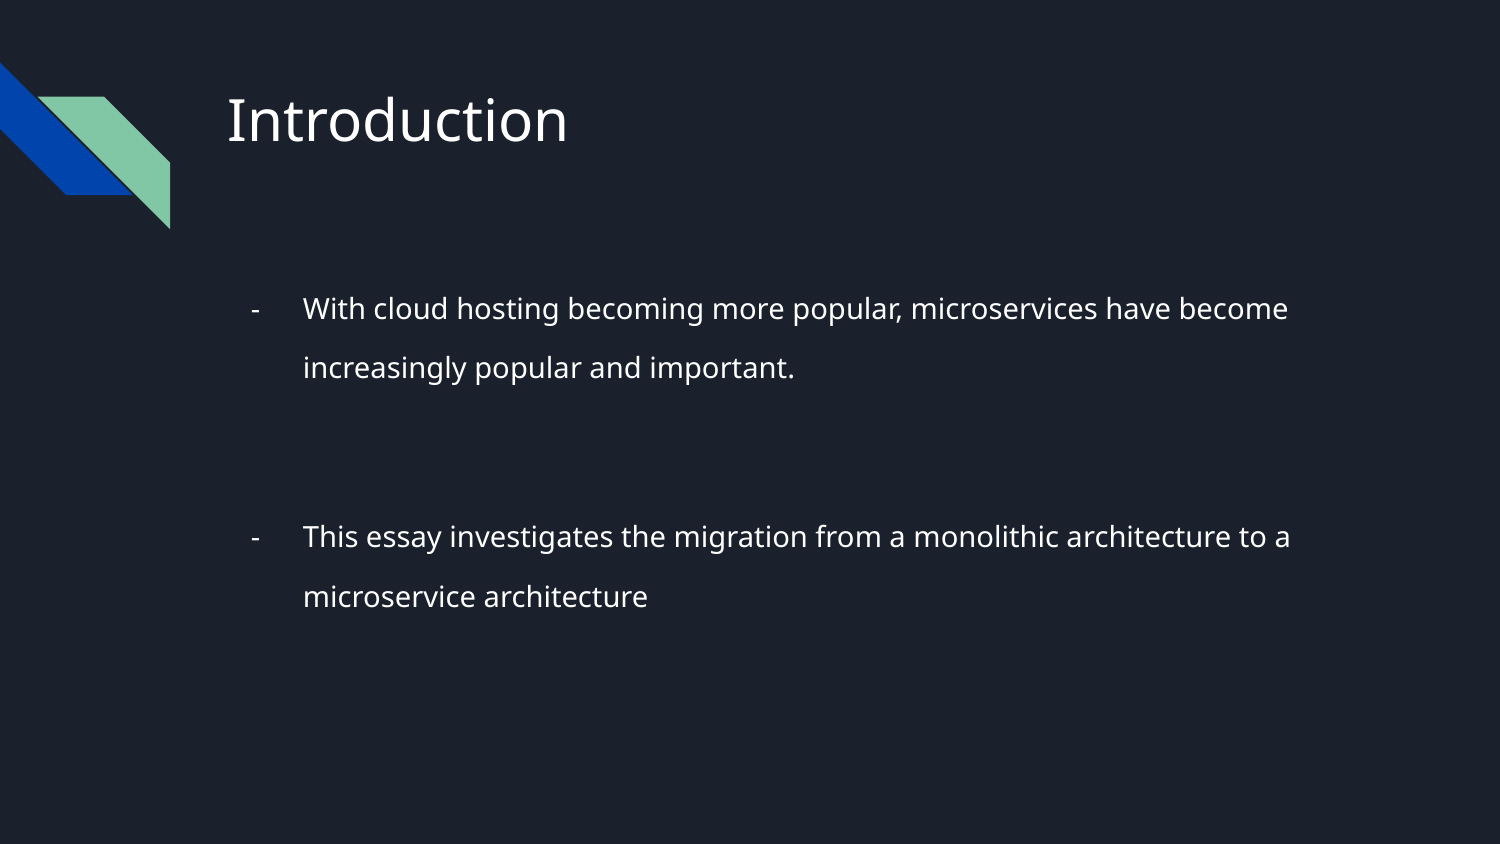

# Introduction
With cloud hosting becoming more popular, microservices have become increasingly popular and important.
This essay investigates the migration from a monolithic architecture to a microservice architecture